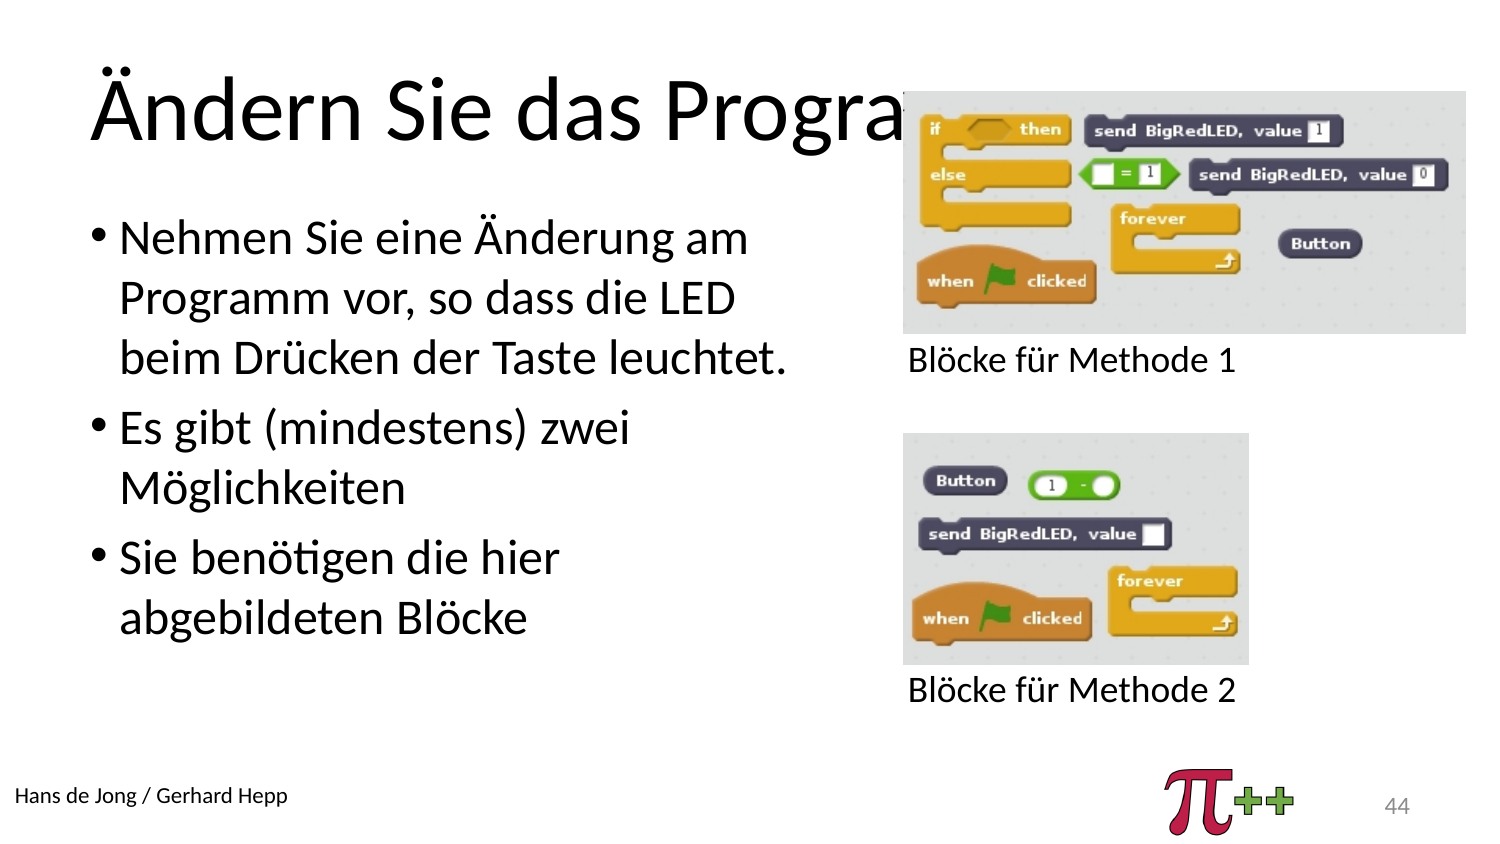

# Ändern Sie das Programm
Nehmen Sie eine Änderung am Programm vor, so dass die LED beim Drücken der Taste leuchtet.
Es gibt (mindestens) zwei Möglichkeiten
Sie benötigen die hier abgebildeten Blöcke
Blöcke für Methode 1
Blöcke für Methode 2